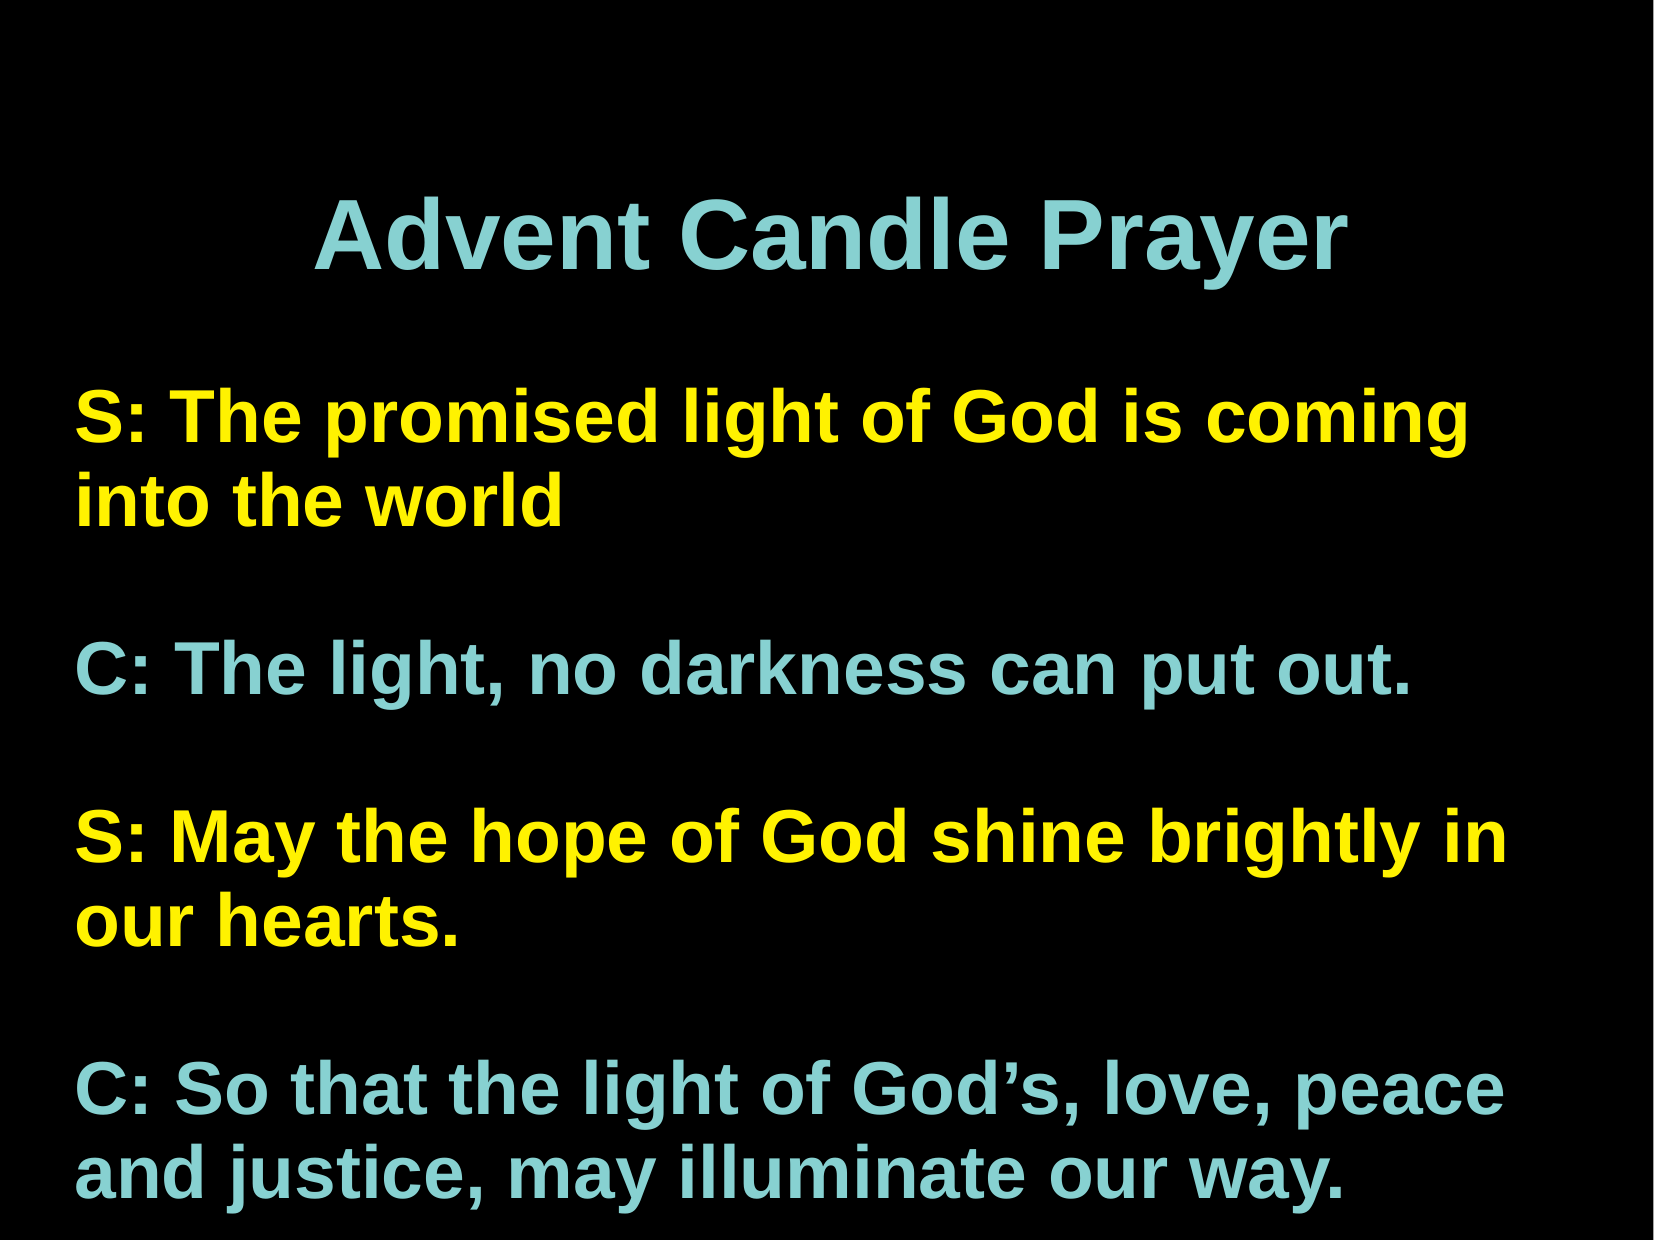

Advent Candle Prayer
S: The promised light of God is coming into the world
C: The light, no darkness can put out.
S: May the hope of God shine brightly in our hearts.
C: So that the light of God’s, love, peace and justice, may illuminate our way.
bbbbbbbbbbbbbbb